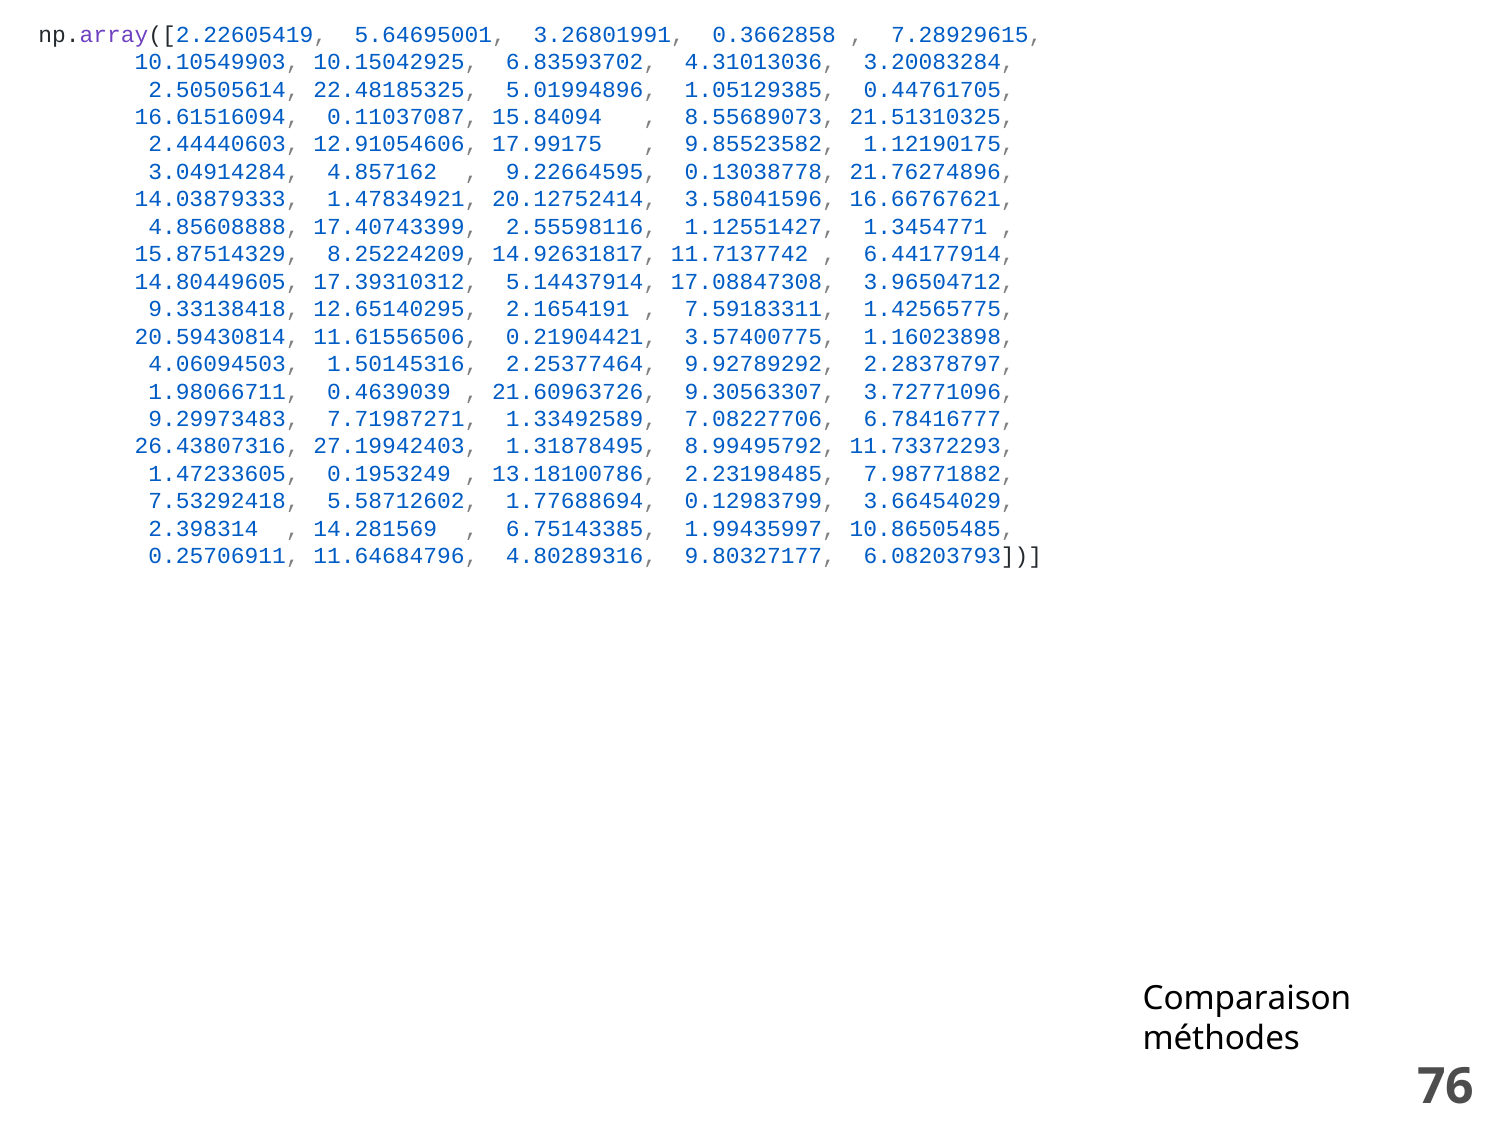

np.array([2.22605419, 5.64695001, 3.26801991, 0.3662858 , 7.28929615,
 10.10549903, 10.15042925, 6.83593702, 4.31013036, 3.20083284,
 2.50505614, 22.48185325, 5.01994896, 1.05129385, 0.44761705,
 16.61516094, 0.11037087, 15.84094 , 8.55689073, 21.51310325,
 2.44440603, 12.91054606, 17.99175 , 9.85523582, 1.12190175,
 3.04914284, 4.857162 , 9.22664595, 0.13038778, 21.76274896,
 14.03879333, 1.47834921, 20.12752414, 3.58041596, 16.66767621,
 4.85608888, 17.40743399, 2.55598116, 1.12551427, 1.3454771 ,
 15.87514329, 8.25224209, 14.92631817, 11.7137742 , 6.44177914,
 14.80449605, 17.39310312, 5.14437914, 17.08847308, 3.96504712,
 9.33138418, 12.65140295, 2.1654191 , 7.59183311, 1.42565775,
 20.59430814, 11.61556506, 0.21904421, 3.57400775, 1.16023898,
 4.06094503, 1.50145316, 2.25377464, 9.92789292, 2.28378797,
 1.98066711, 0.4639039 , 21.60963726, 9.30563307, 3.72771096,
 9.29973483, 7.71987271, 1.33492589, 7.08227706, 6.78416777,
 26.43807316, 27.19942403, 1.31878495, 8.99495792, 11.73372293,
 1.47233605, 0.1953249 , 13.18100786, 2.23198485, 7.98771882,
 7.53292418, 5.58712602, 1.77688694, 0.12983799, 3.66454029,
 2.398314 , 14.281569 , 6.75143385, 1.99435997, 10.86505485,
 0.25706911, 11.64684796, 4.80289316, 9.80327177, 6.08203793])]
Comparaison méthodes